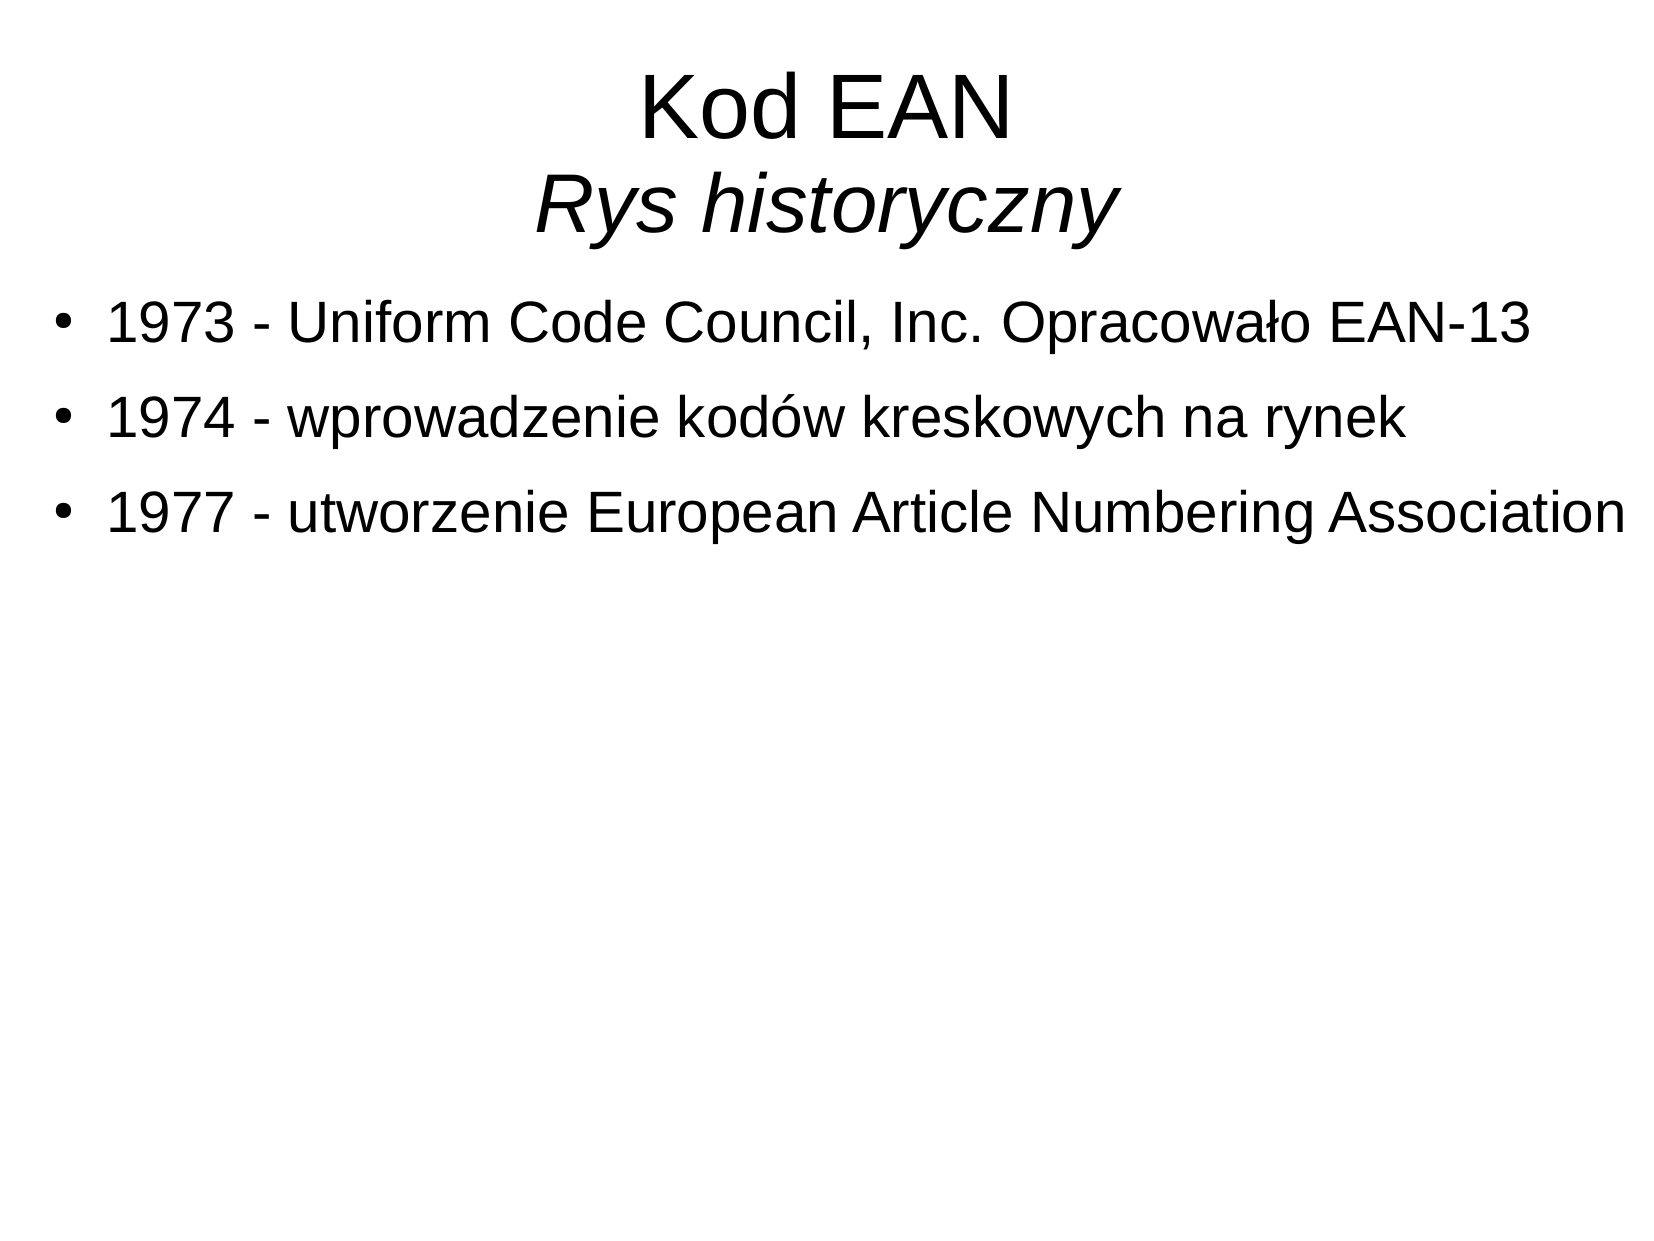

# Kod EAN Rys historyczny
1973 - Uniform Code Council, Inc. Opracowało EAN-13
1974 - wprowadzenie kodów kreskowych na rynek
1977 - utworzenie European Article Numbering Association